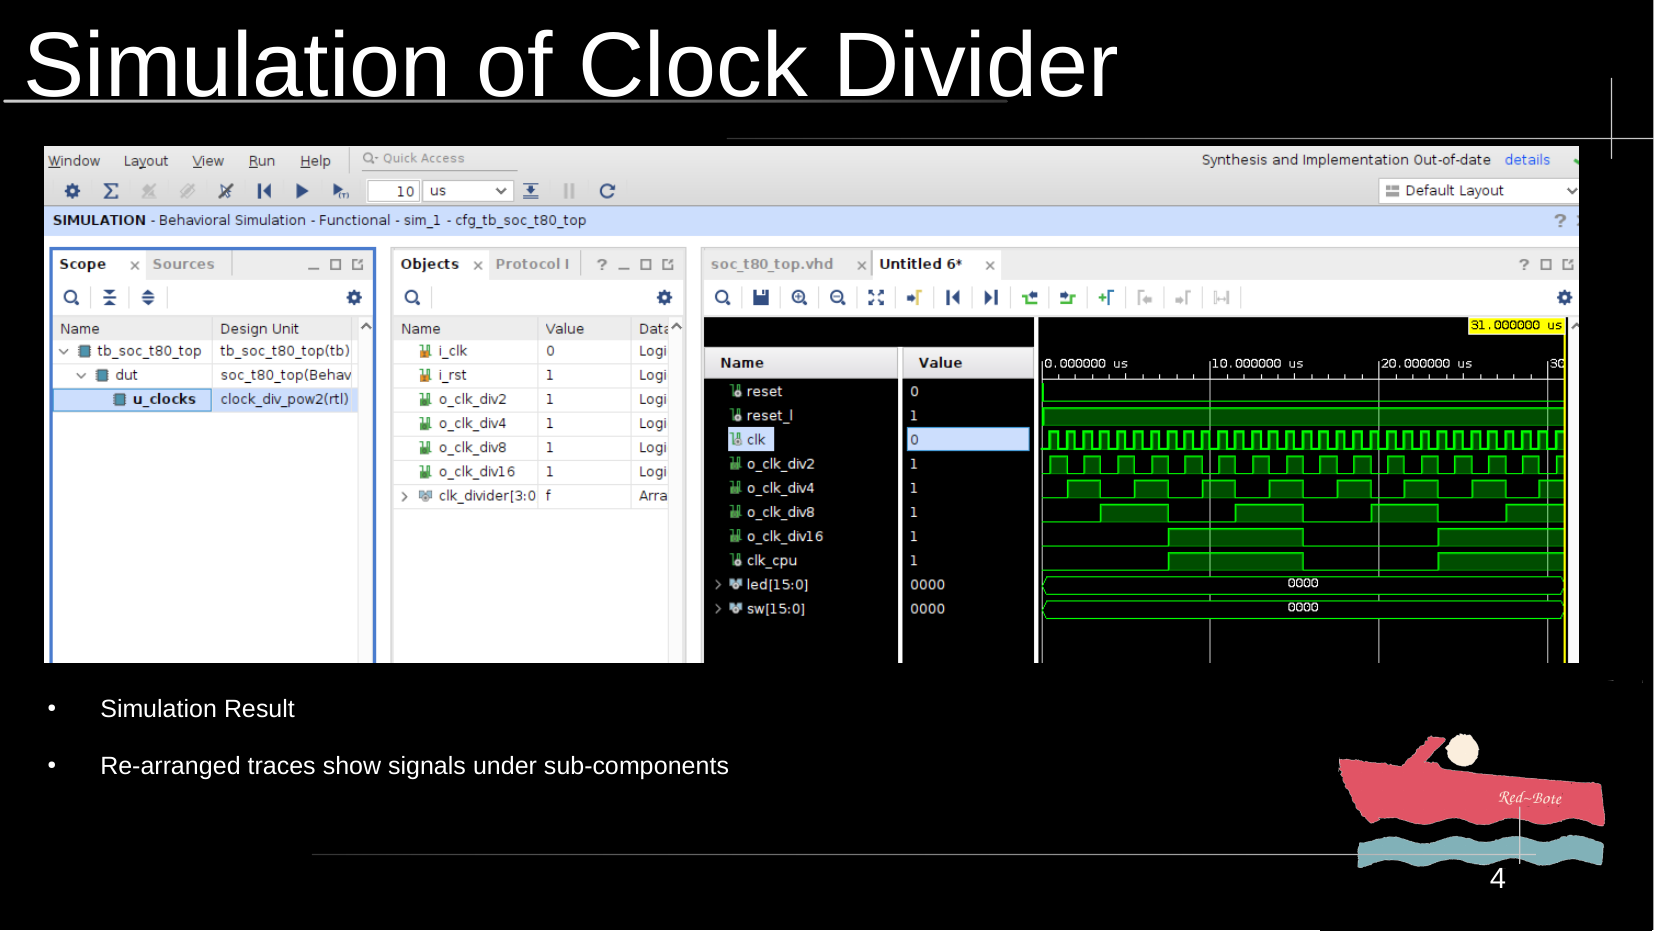

Simulation of Clock Divider
# Simulation Result
Re-arranged traces show signals under sub-components
4